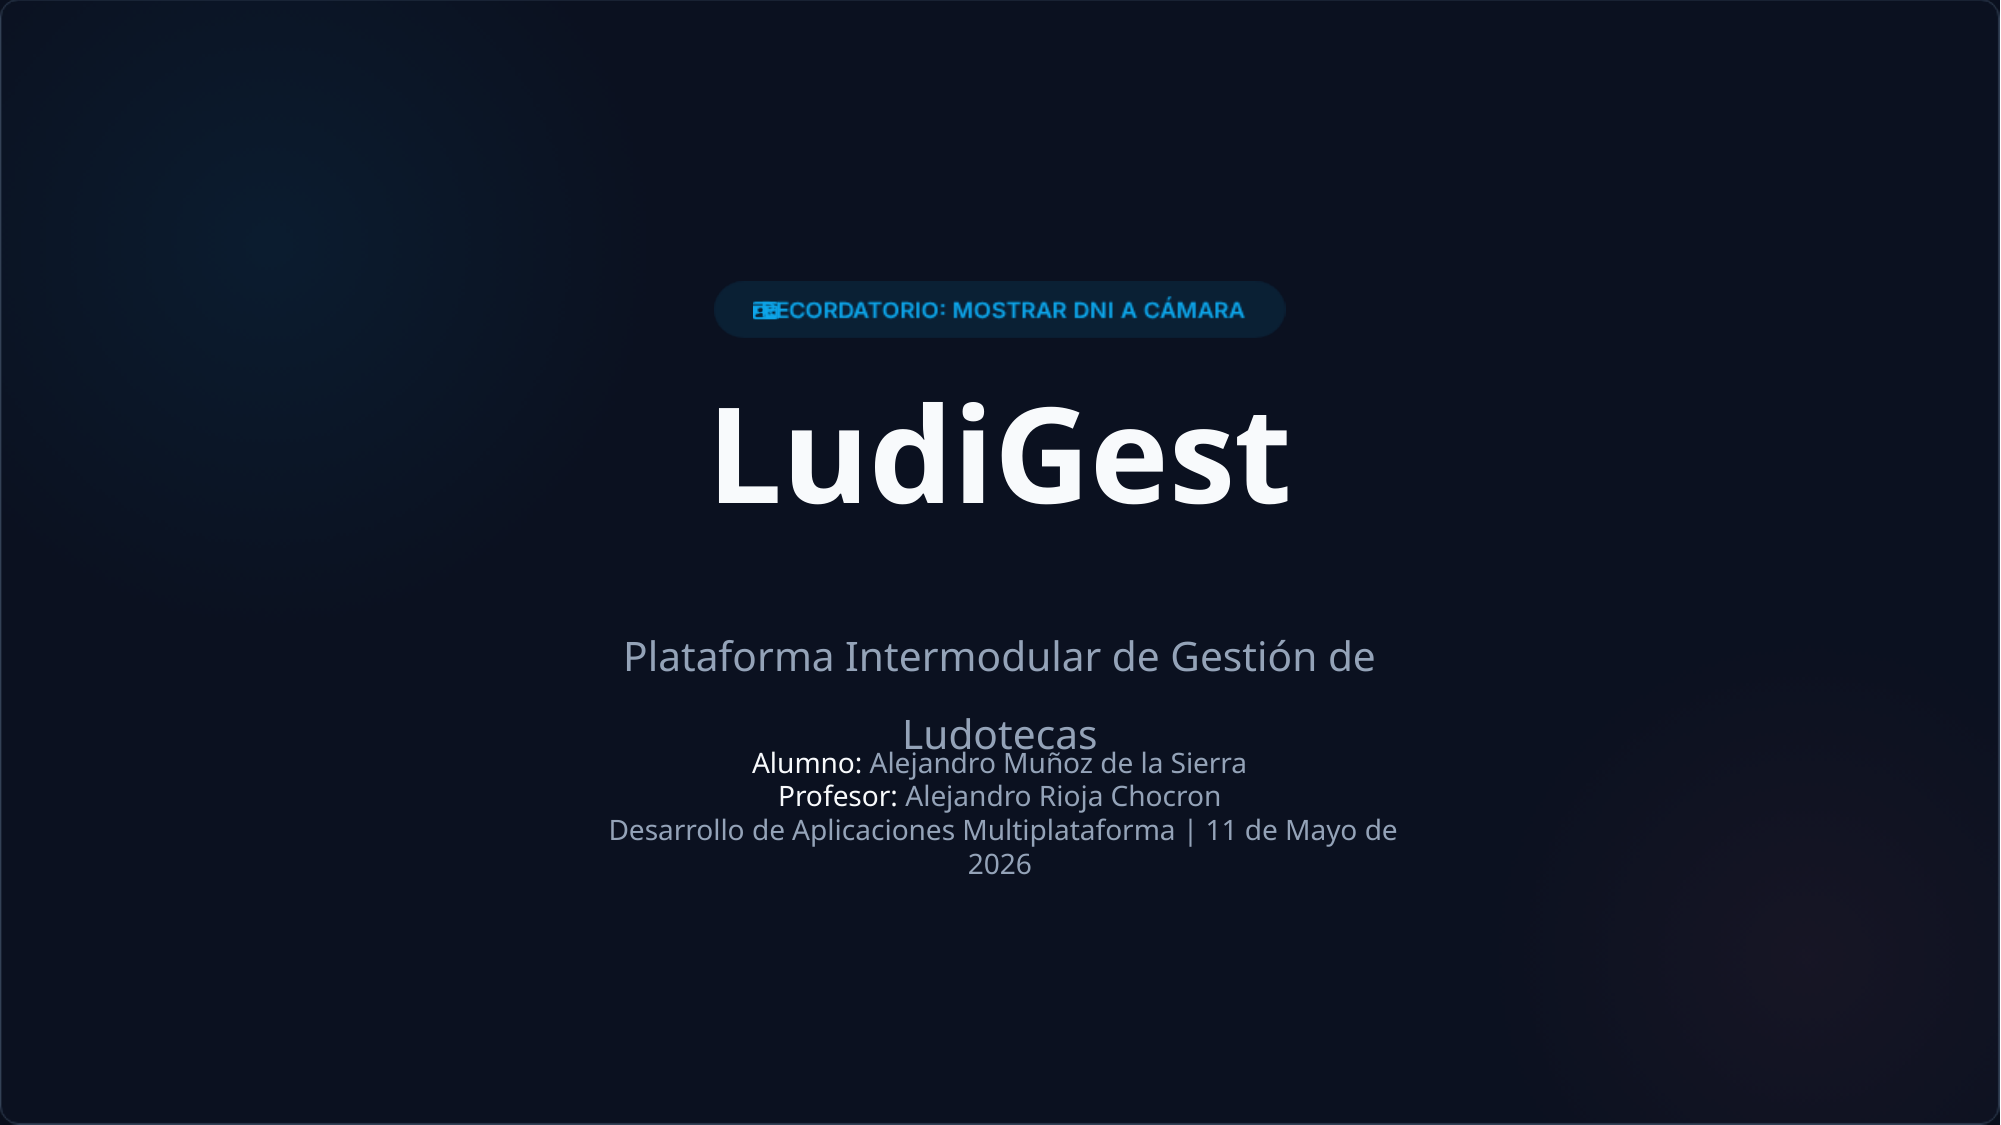

LudiGest
Plataforma Intermodular de Gestión de Ludotecas
Alumno: Alejandro Muñoz de la Sierra
Profesor: Alejandro Rioja Chocron
 Desarrollo de Aplicaciones Multiplataforma | 11 de Mayo de 2026